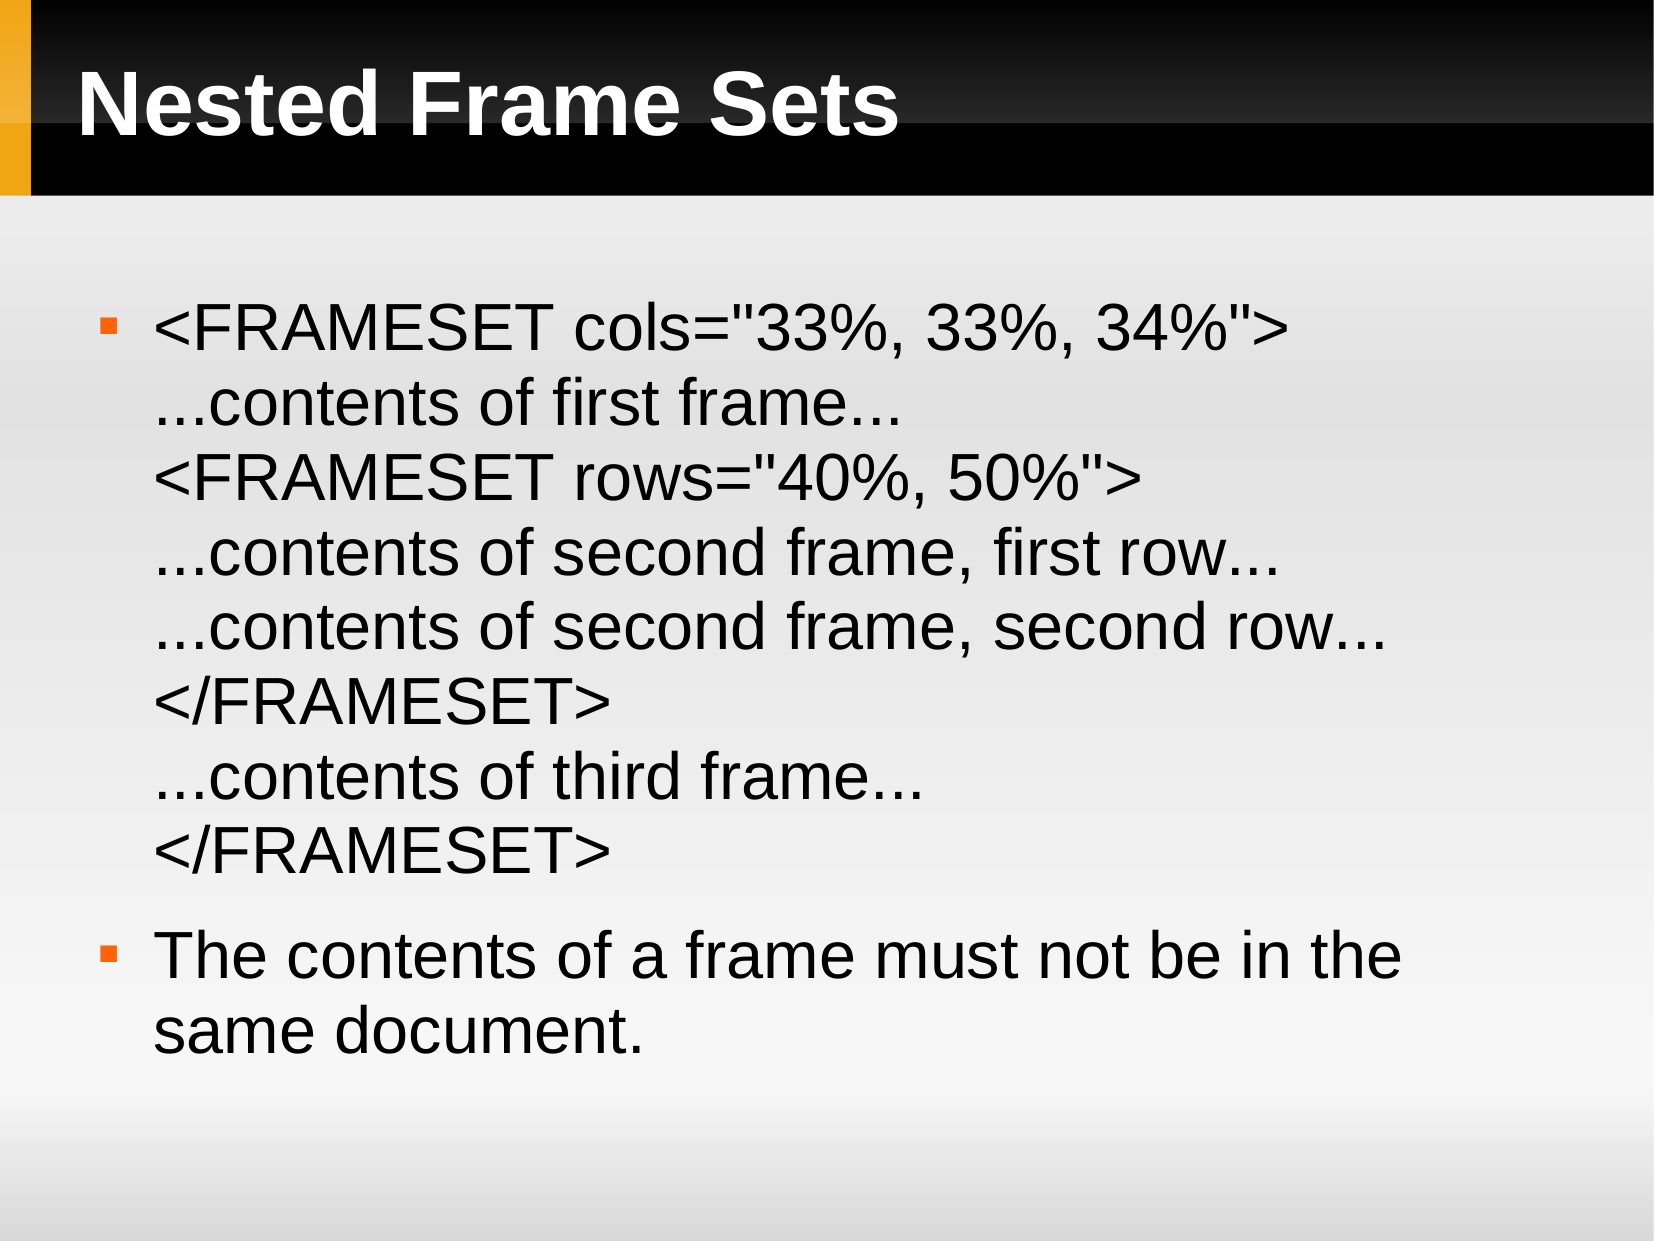

# Nested Frame Sets
<FRAMESET cols="33%, 33%, 34%">
...contents of first frame...
<FRAMESET rows="40%, 50%">
...contents of second frame, first row...
...contents of second frame, second row...
</FRAMESET>
...contents of third frame...
</FRAMESET>
The contents of a frame must not be in the same document.